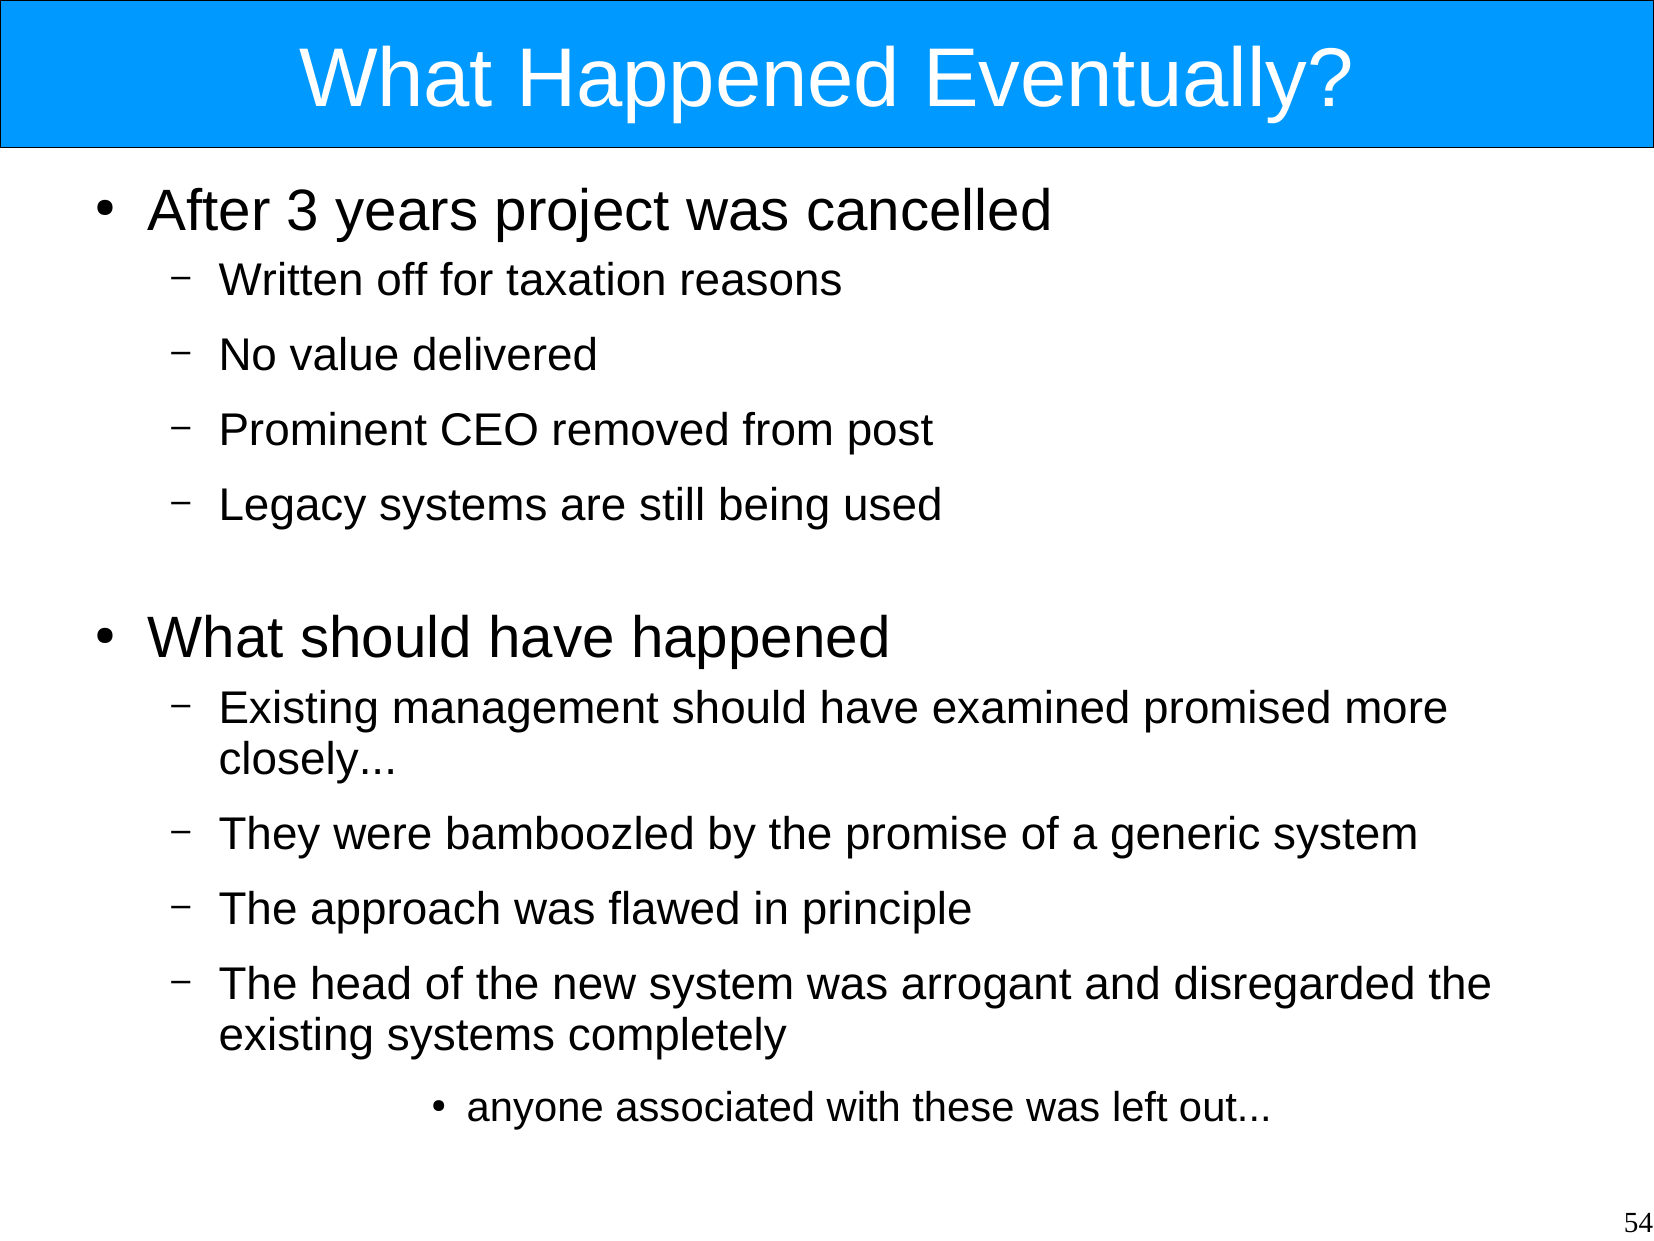

# What Happened Eventually?
After 3 years project was cancelled
Written off for taxation reasons
No value delivered
Prominent CEO removed from post
Legacy systems are still being used
What should have happened
Existing management should have examined promised more closely...
They were bamboozled by the promise of a generic system
The approach was flawed in principle
The head of the new system was arrogant and disregarded the existing systems completely
anyone associated with these was left out...
54